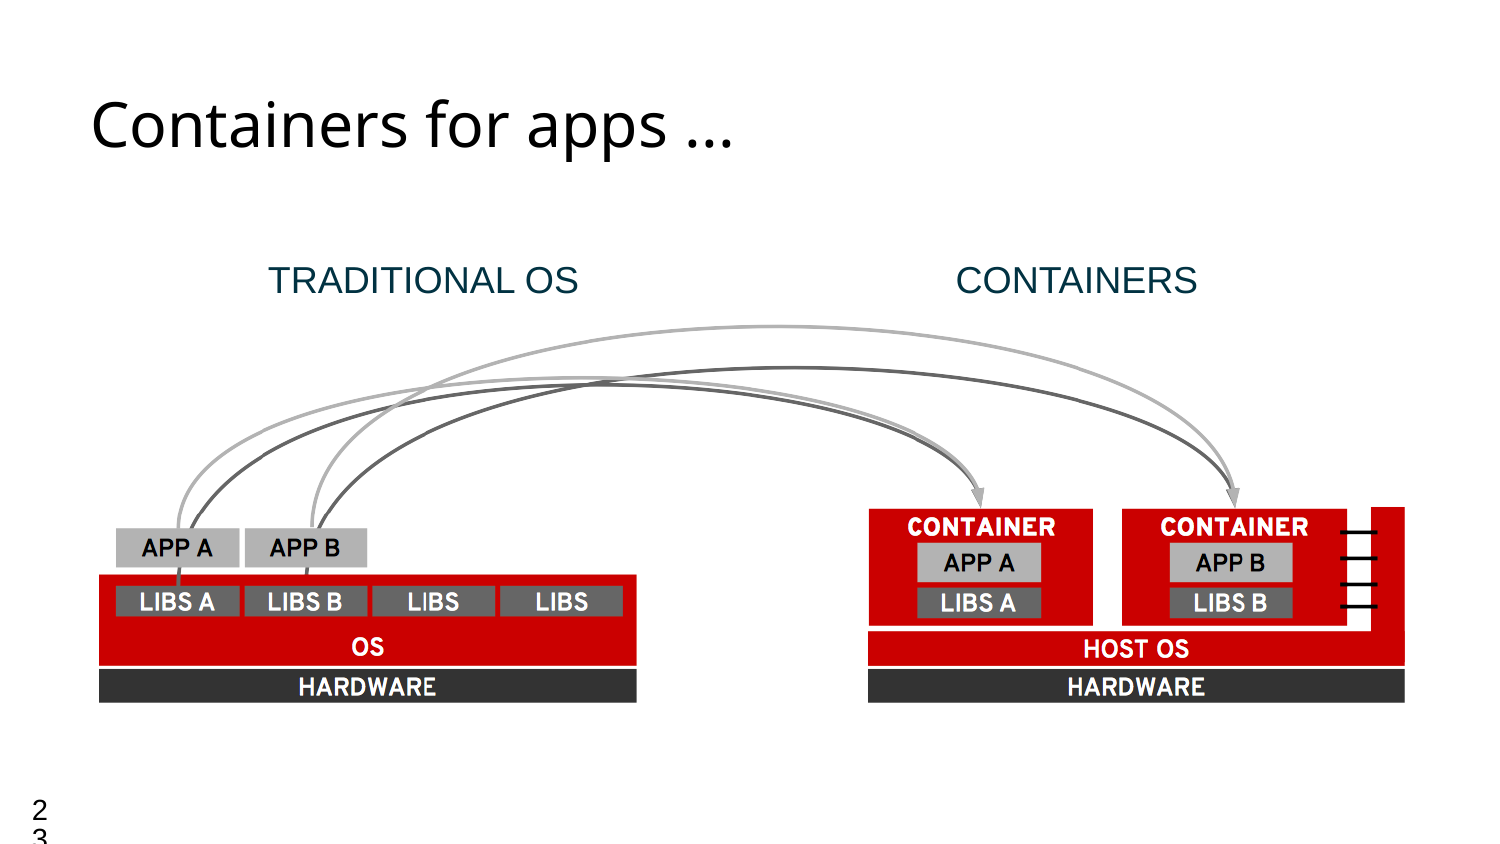

Containers for apps ...
TRADITIONAL OS
CONTAINERS